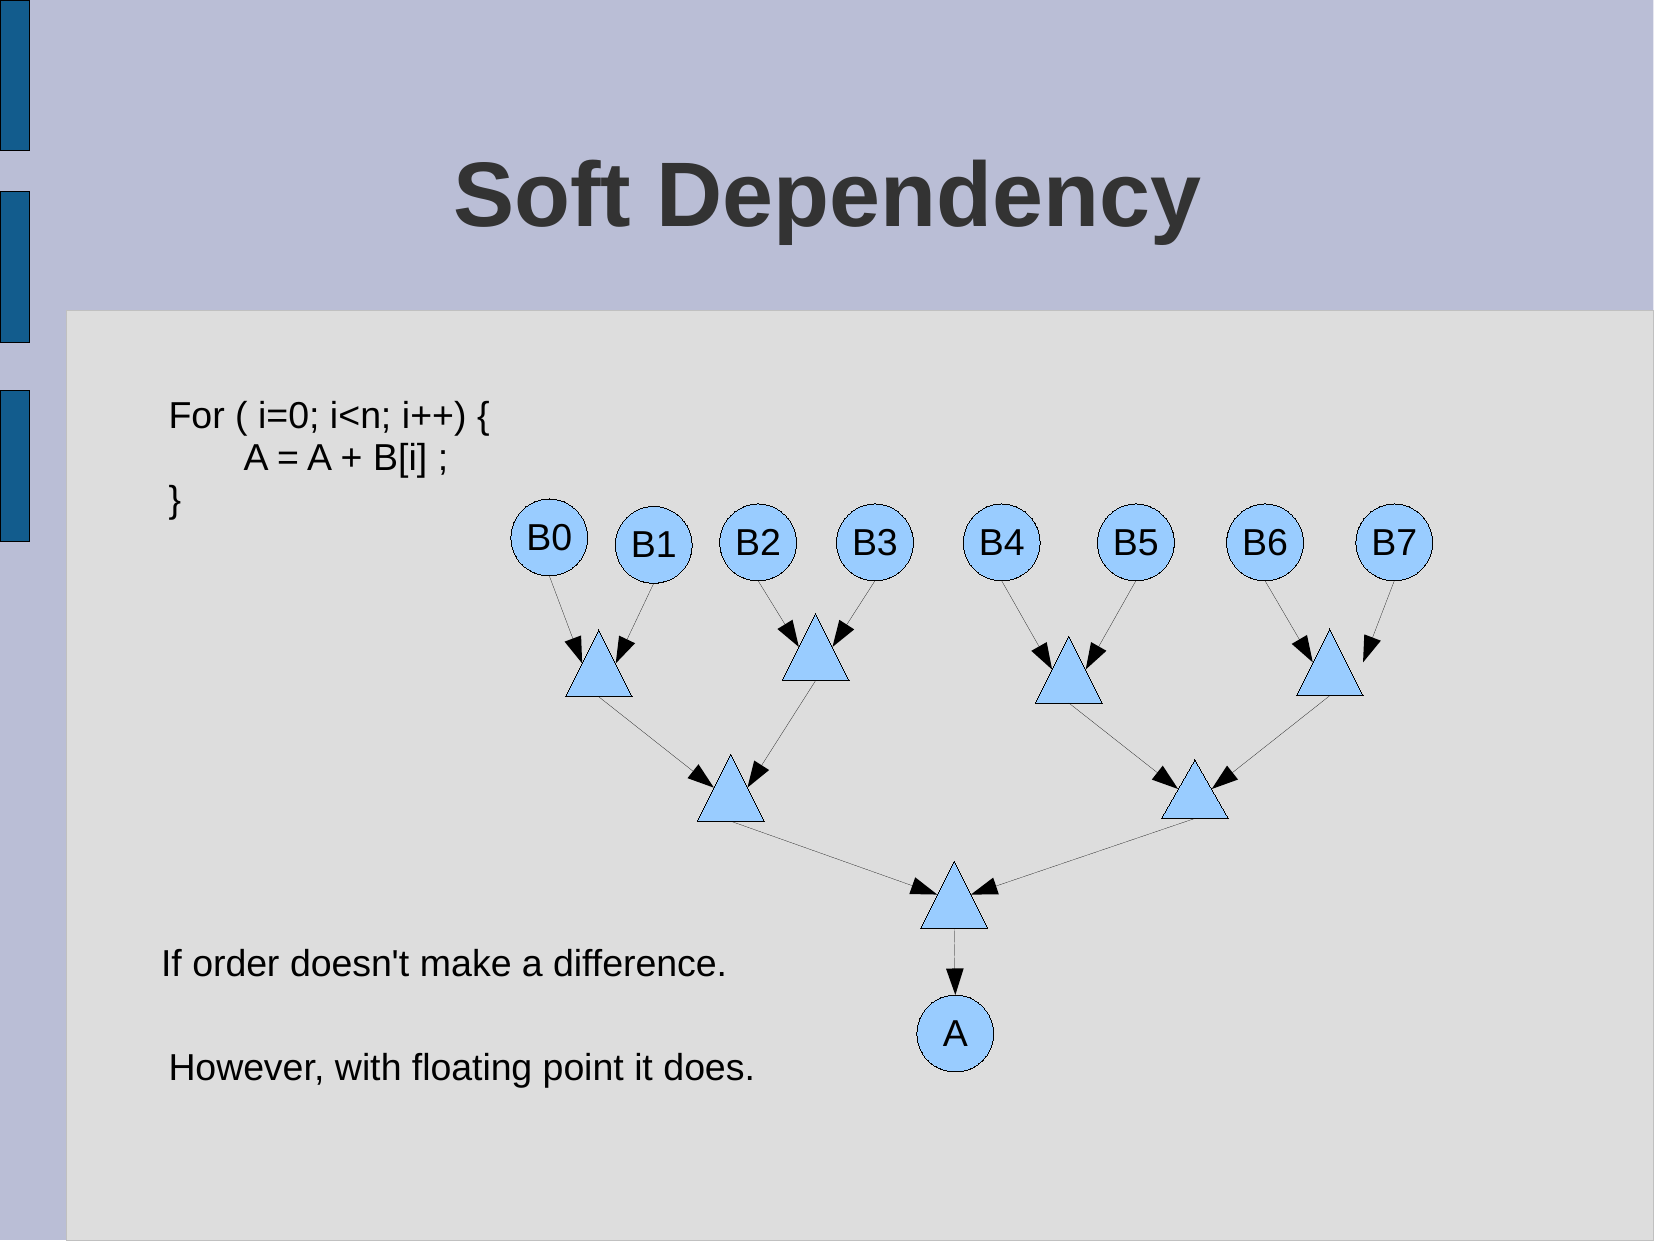

# Soft Dependency
For ( i=0; i<n; i++) {
	A = A + B[i] ;
}
B0
B2
B3
B4
B5
B6
B7
B1
If order doesn't make a difference.
A
However, with floating point it does.